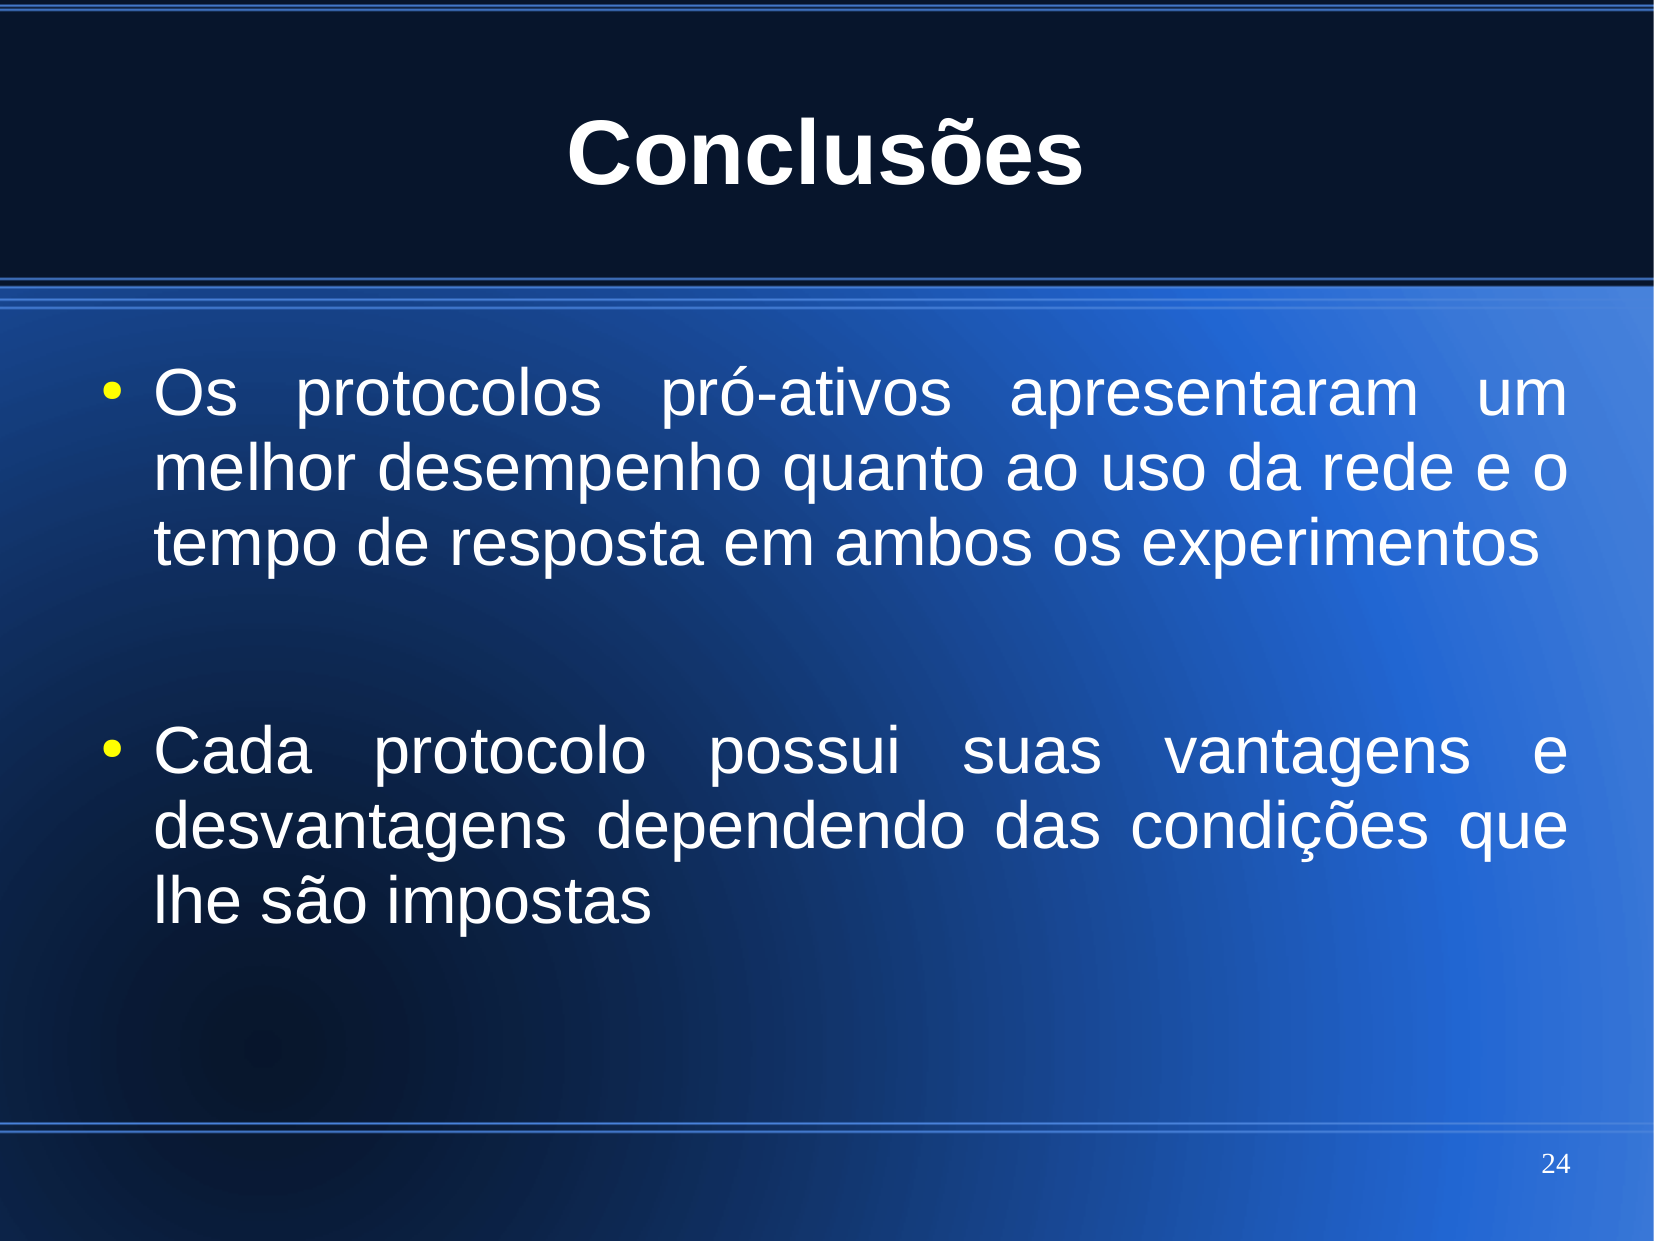

# Conclusões
Os protocolos pró-ativos apresentaram um melhor desempenho quanto ao uso da rede e o tempo de resposta em ambos os experimentos
Cada protocolo possui suas vantagens e desvantagens dependendo das condições que lhe são impostas
24